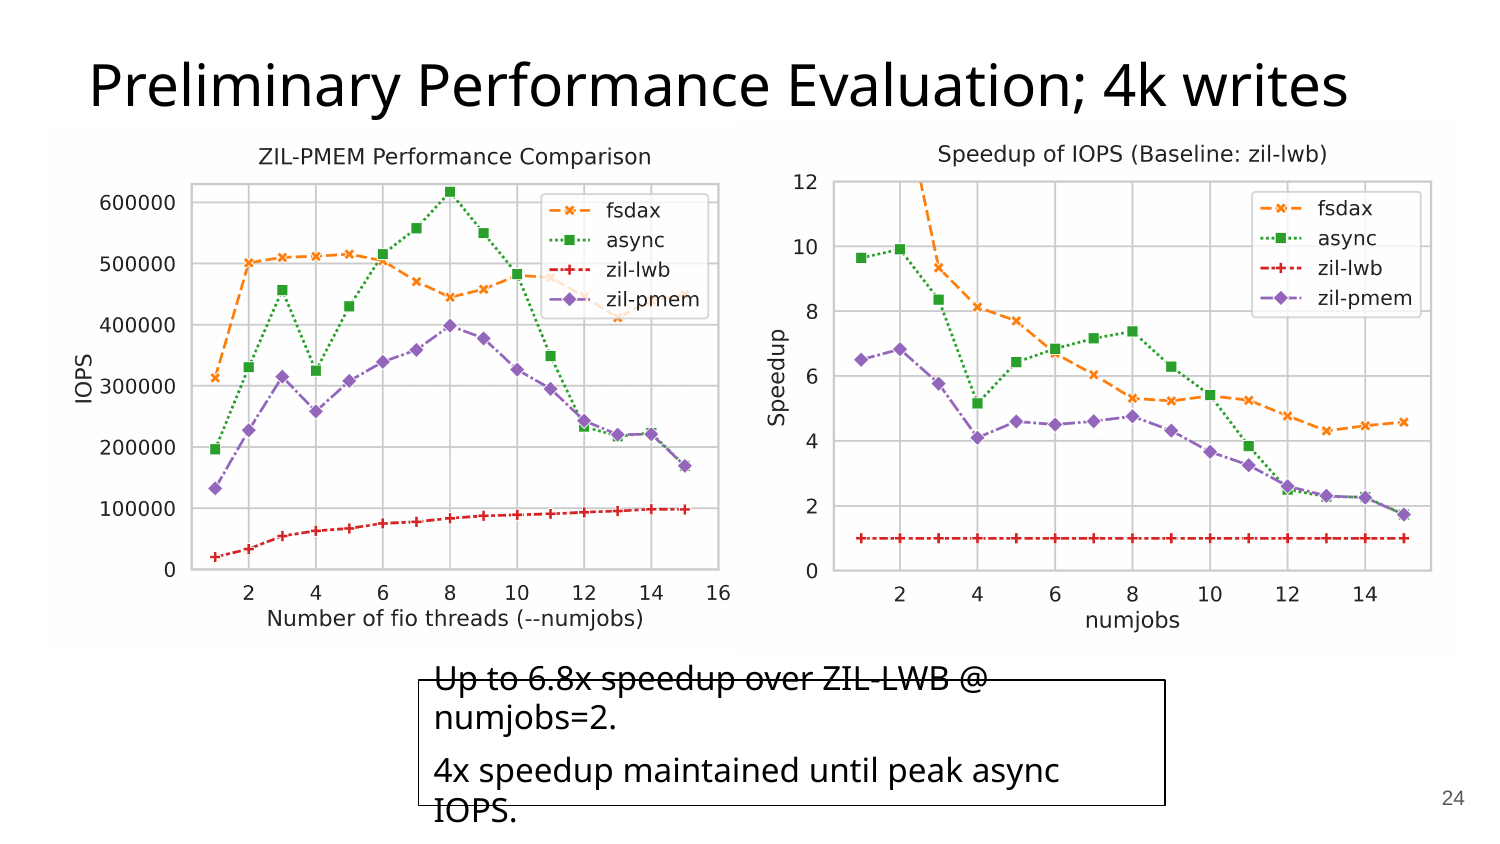

# Preliminary Performance Evaluation; 4k writes
Up to 6.8x speedup over ZIL-LWB @ numjobs=2.
4x speedup maintained until peak async IOPS.